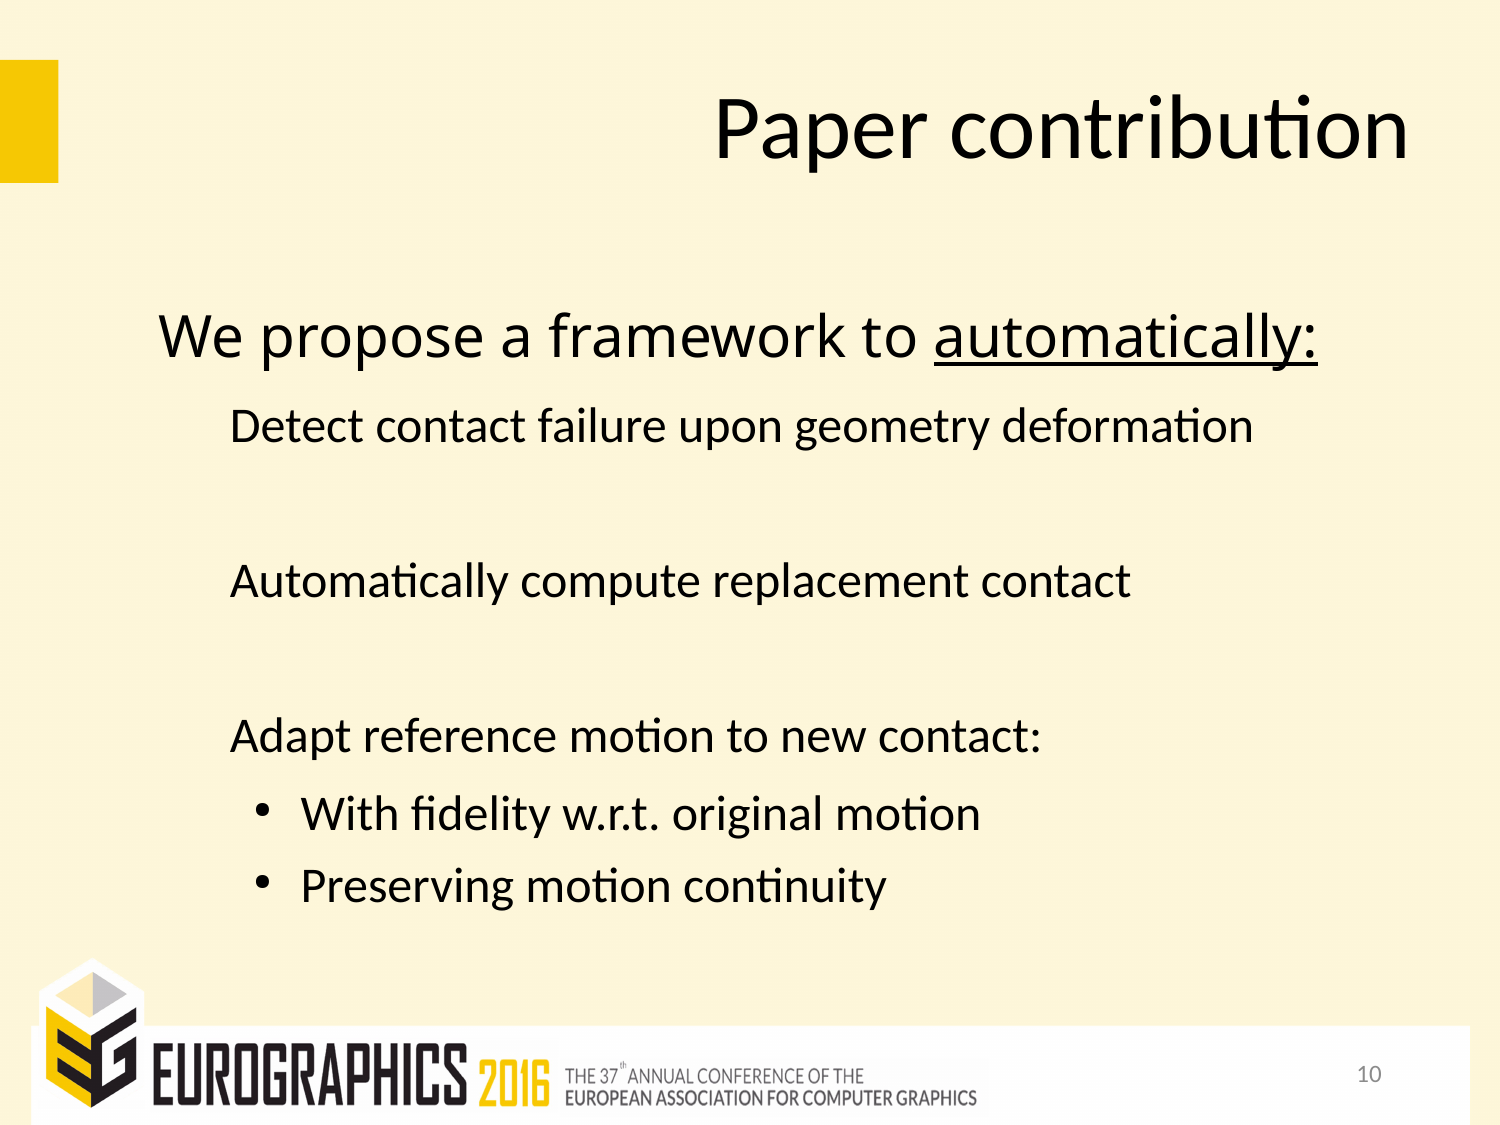

# Paper contribution
We propose a framework to automatically:
Detect contact failure upon geometry deformation
Automatically compute replacement contact
Adapt reference motion to new contact:
With fidelity w.r.t. original motion
Preserving motion continuity